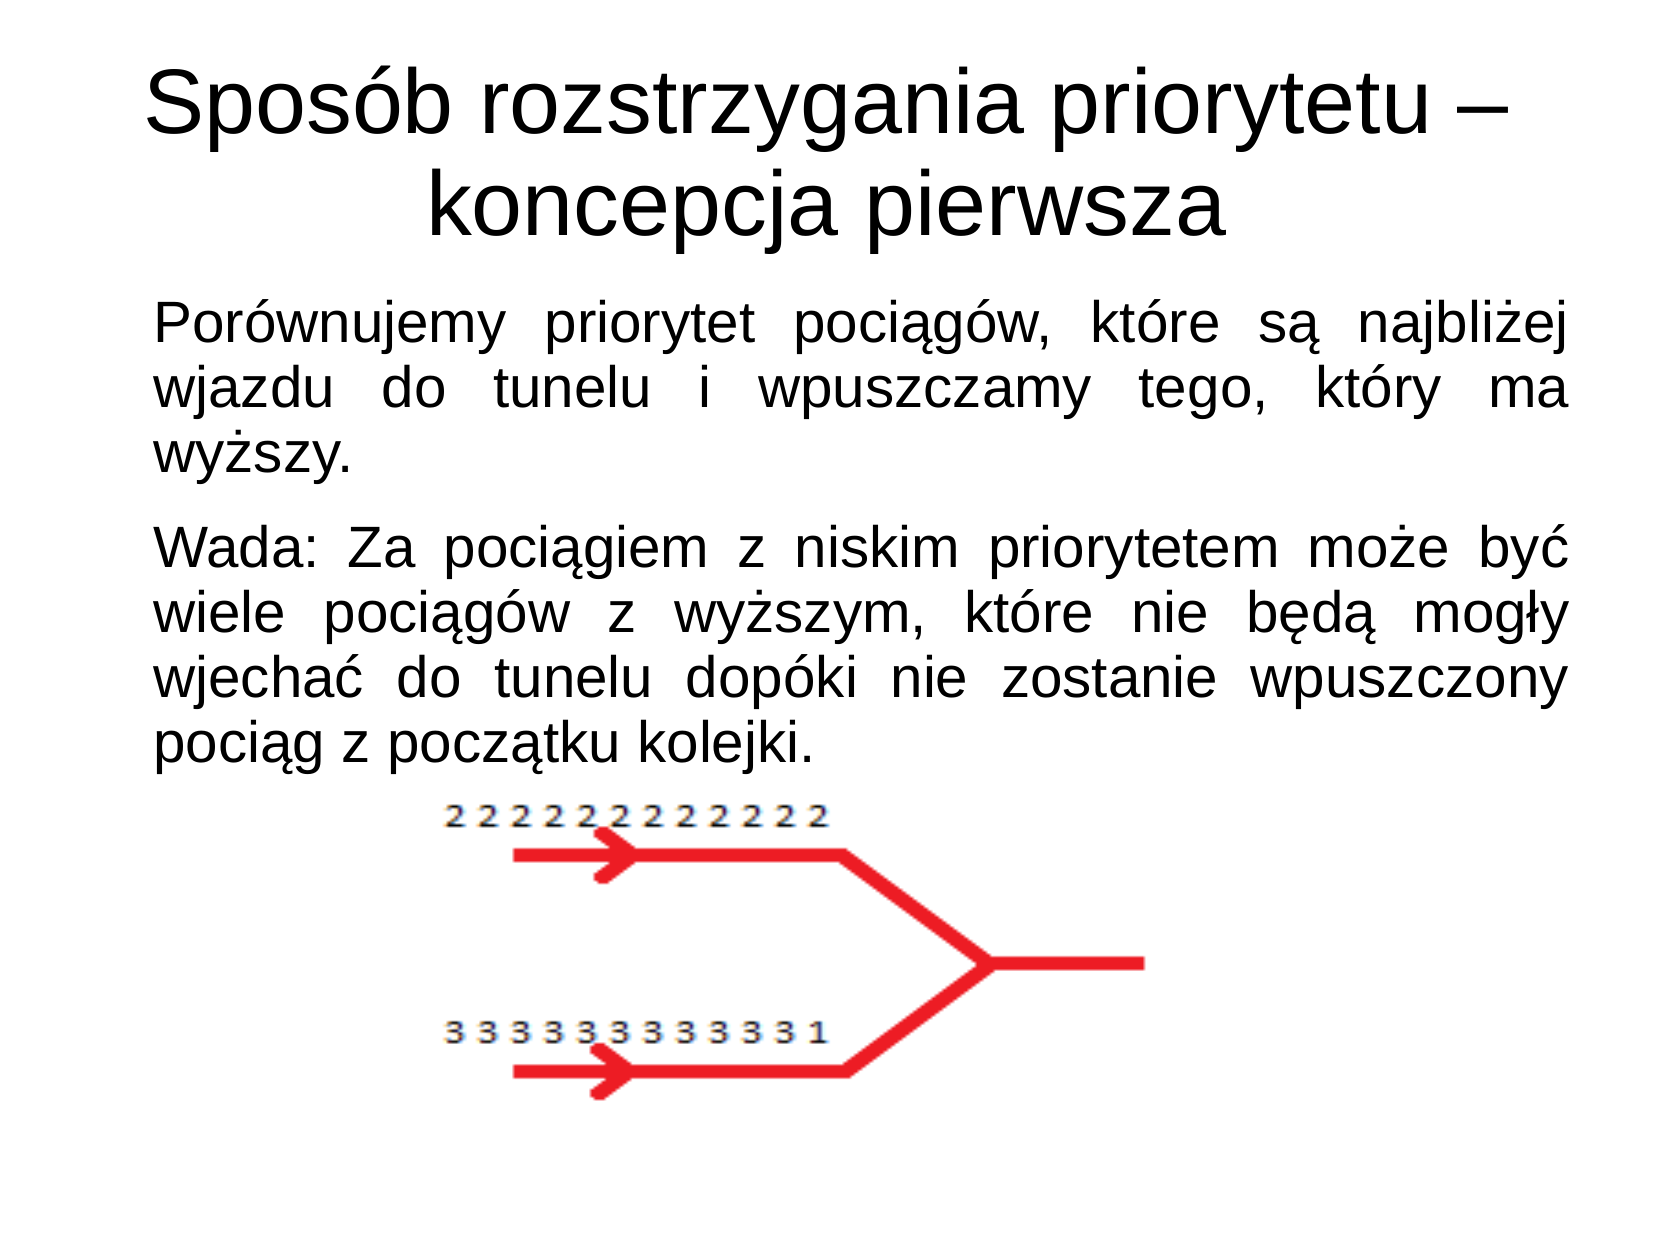

# Sposób rozstrzygania priorytetu – koncepcja pierwsza
Porównujemy priorytet pociągów, które są najbliżej wjazdu do tunelu i wpuszczamy tego, który ma wyższy.
Wada: Za pociągiem z niskim priorytetem może być wiele pociągów z wyższym, które nie będą mogły wjechać do tunelu dopóki nie zostanie wpuszczony pociąg z początku kolejki.